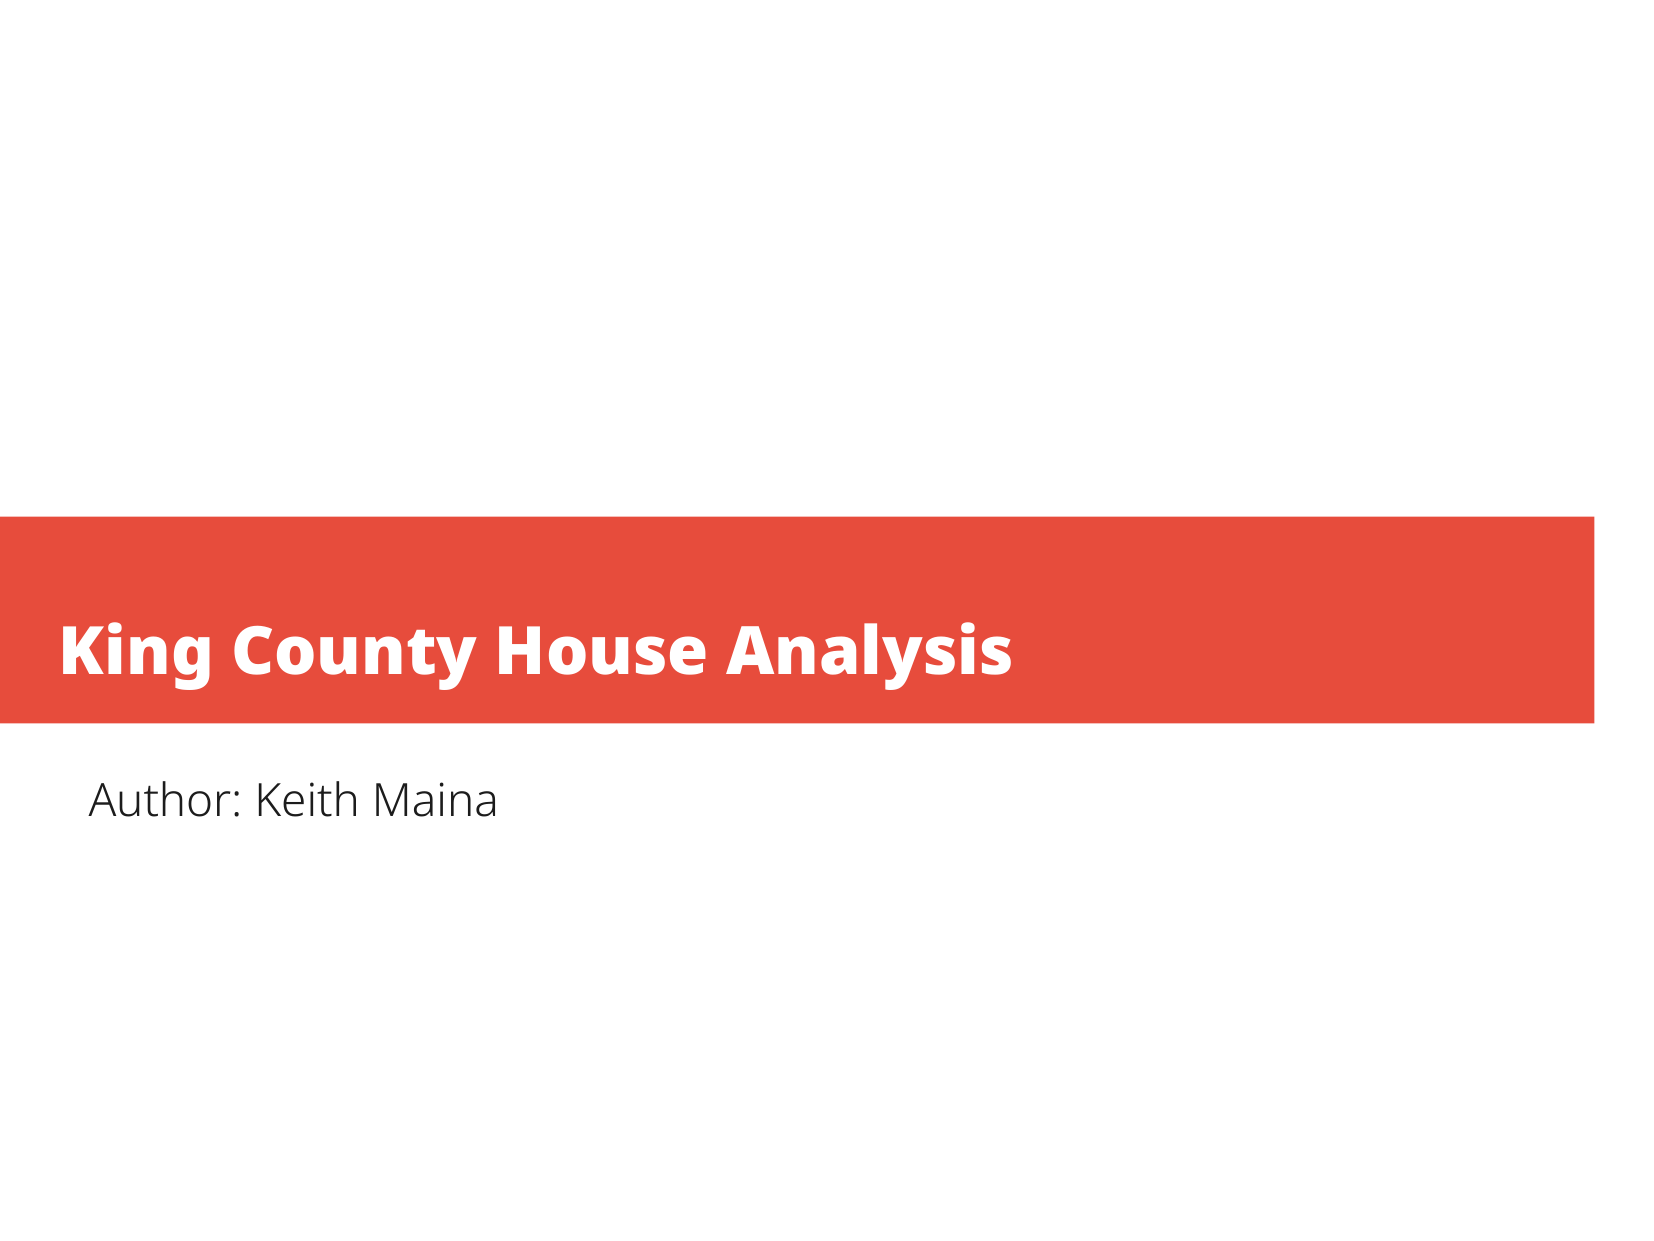

# King County House Analysis
Author: Keith Maina